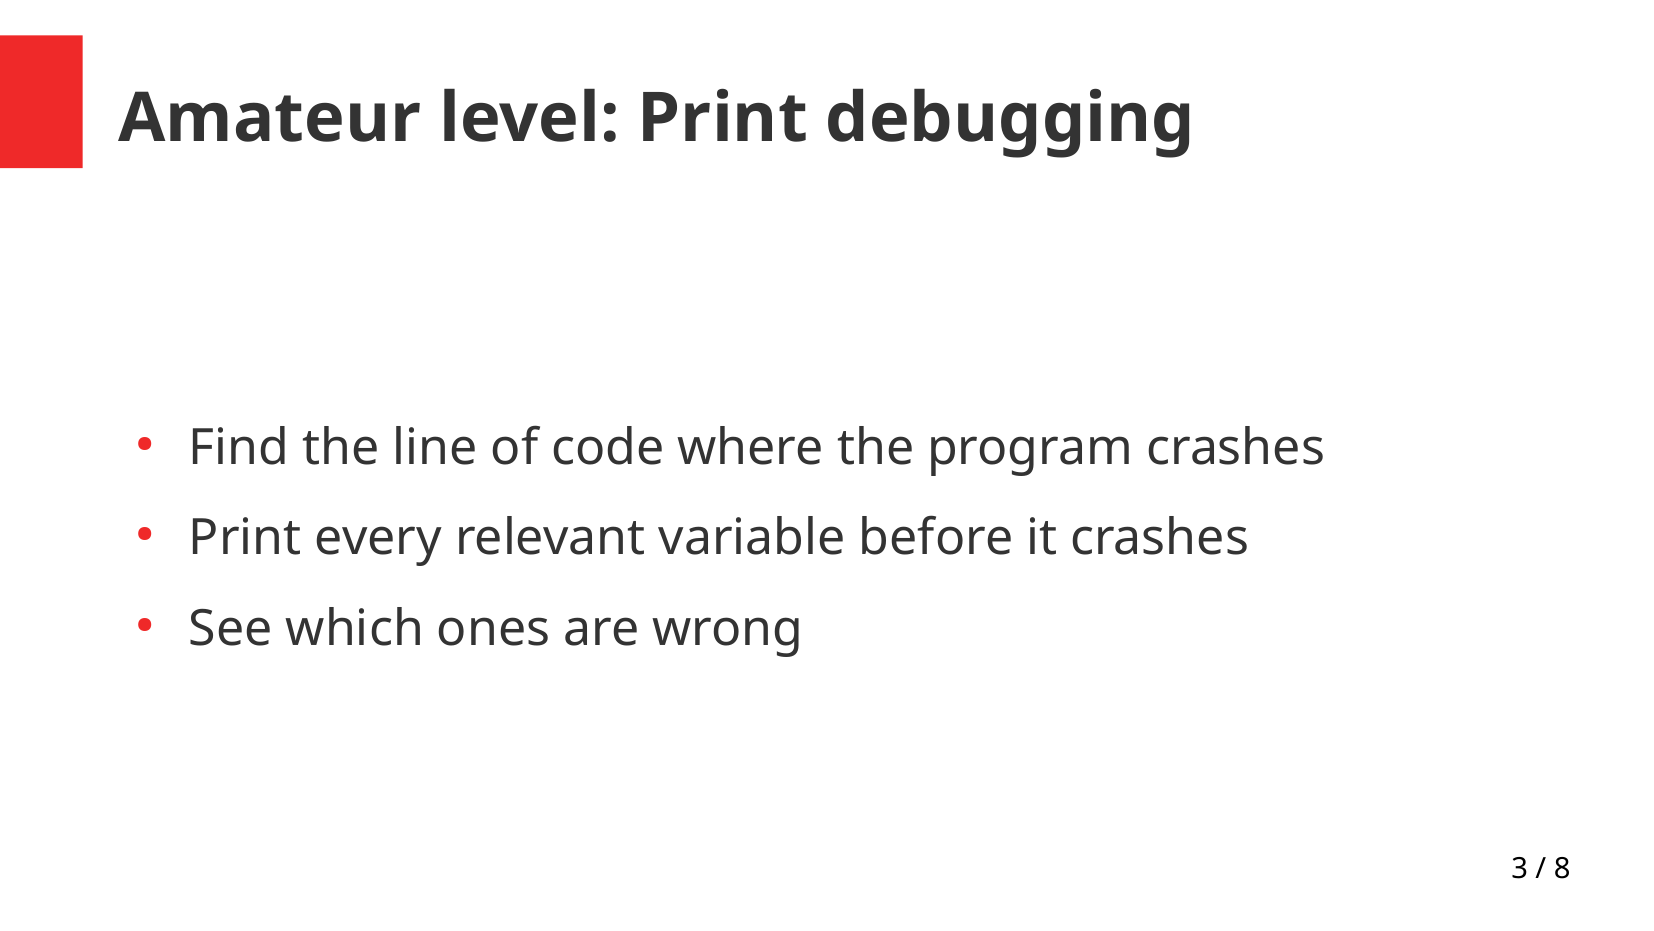

# Amateur level: Print debugging
Find the line of code where the program crashes
Print every relevant variable before it crashes
See which ones are wrong
3